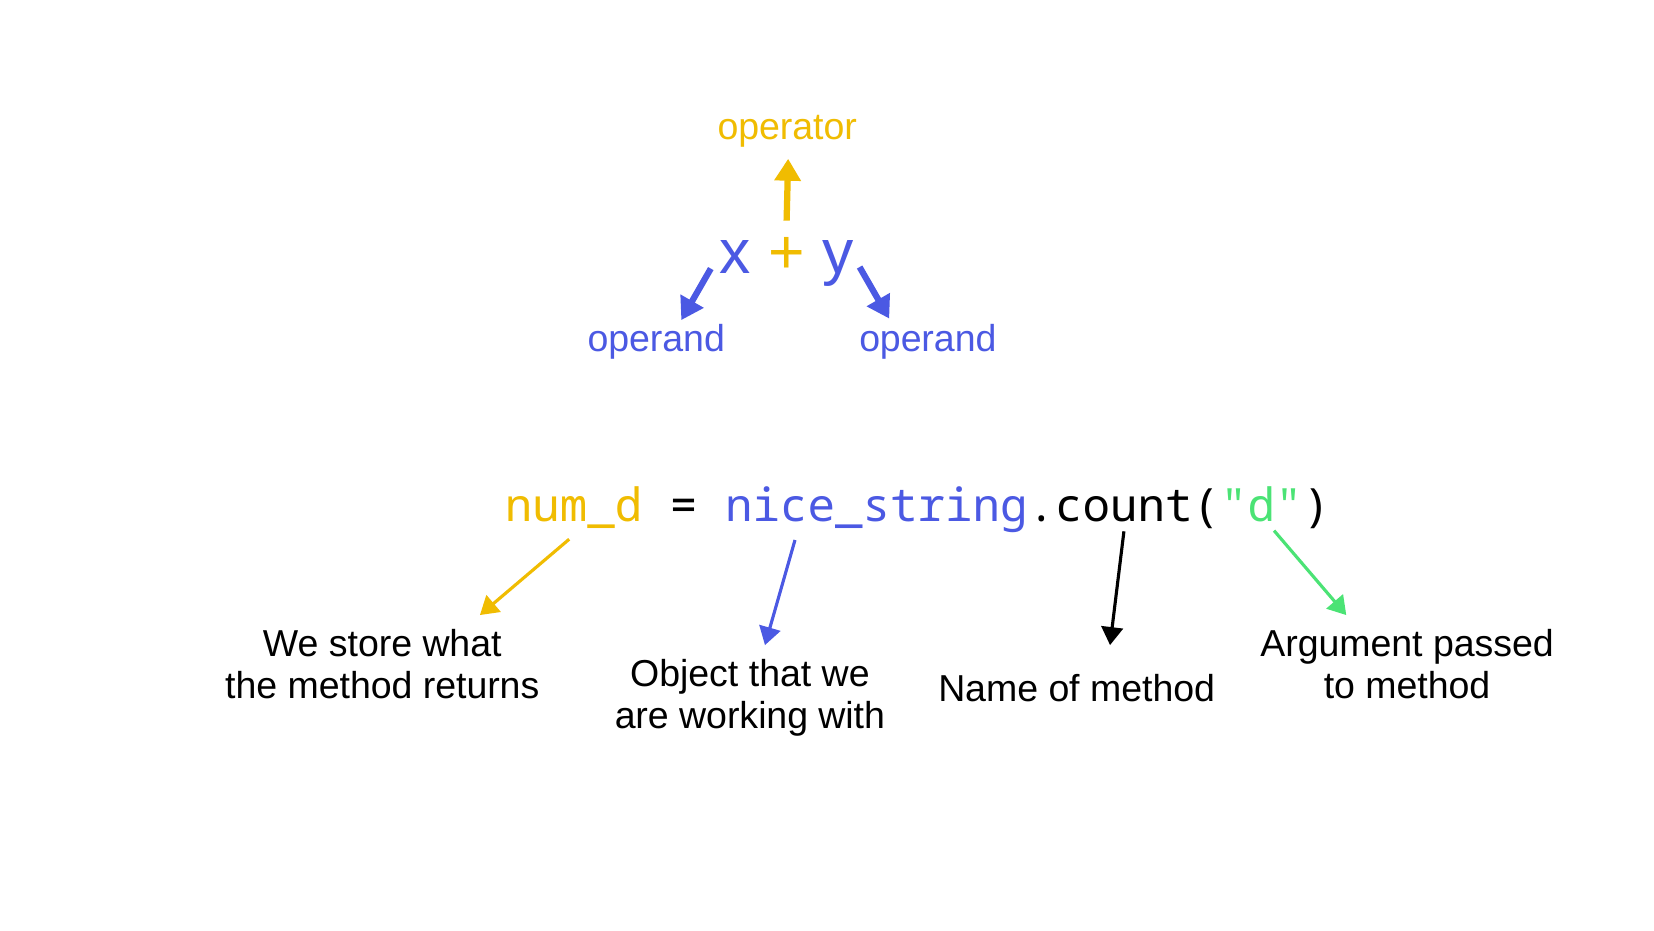

operator
x + y
operand
operand
num_d = nice_string.count("d")
Argument passed
to method
We store what
the method returns
Object that we
are working with
Name of method